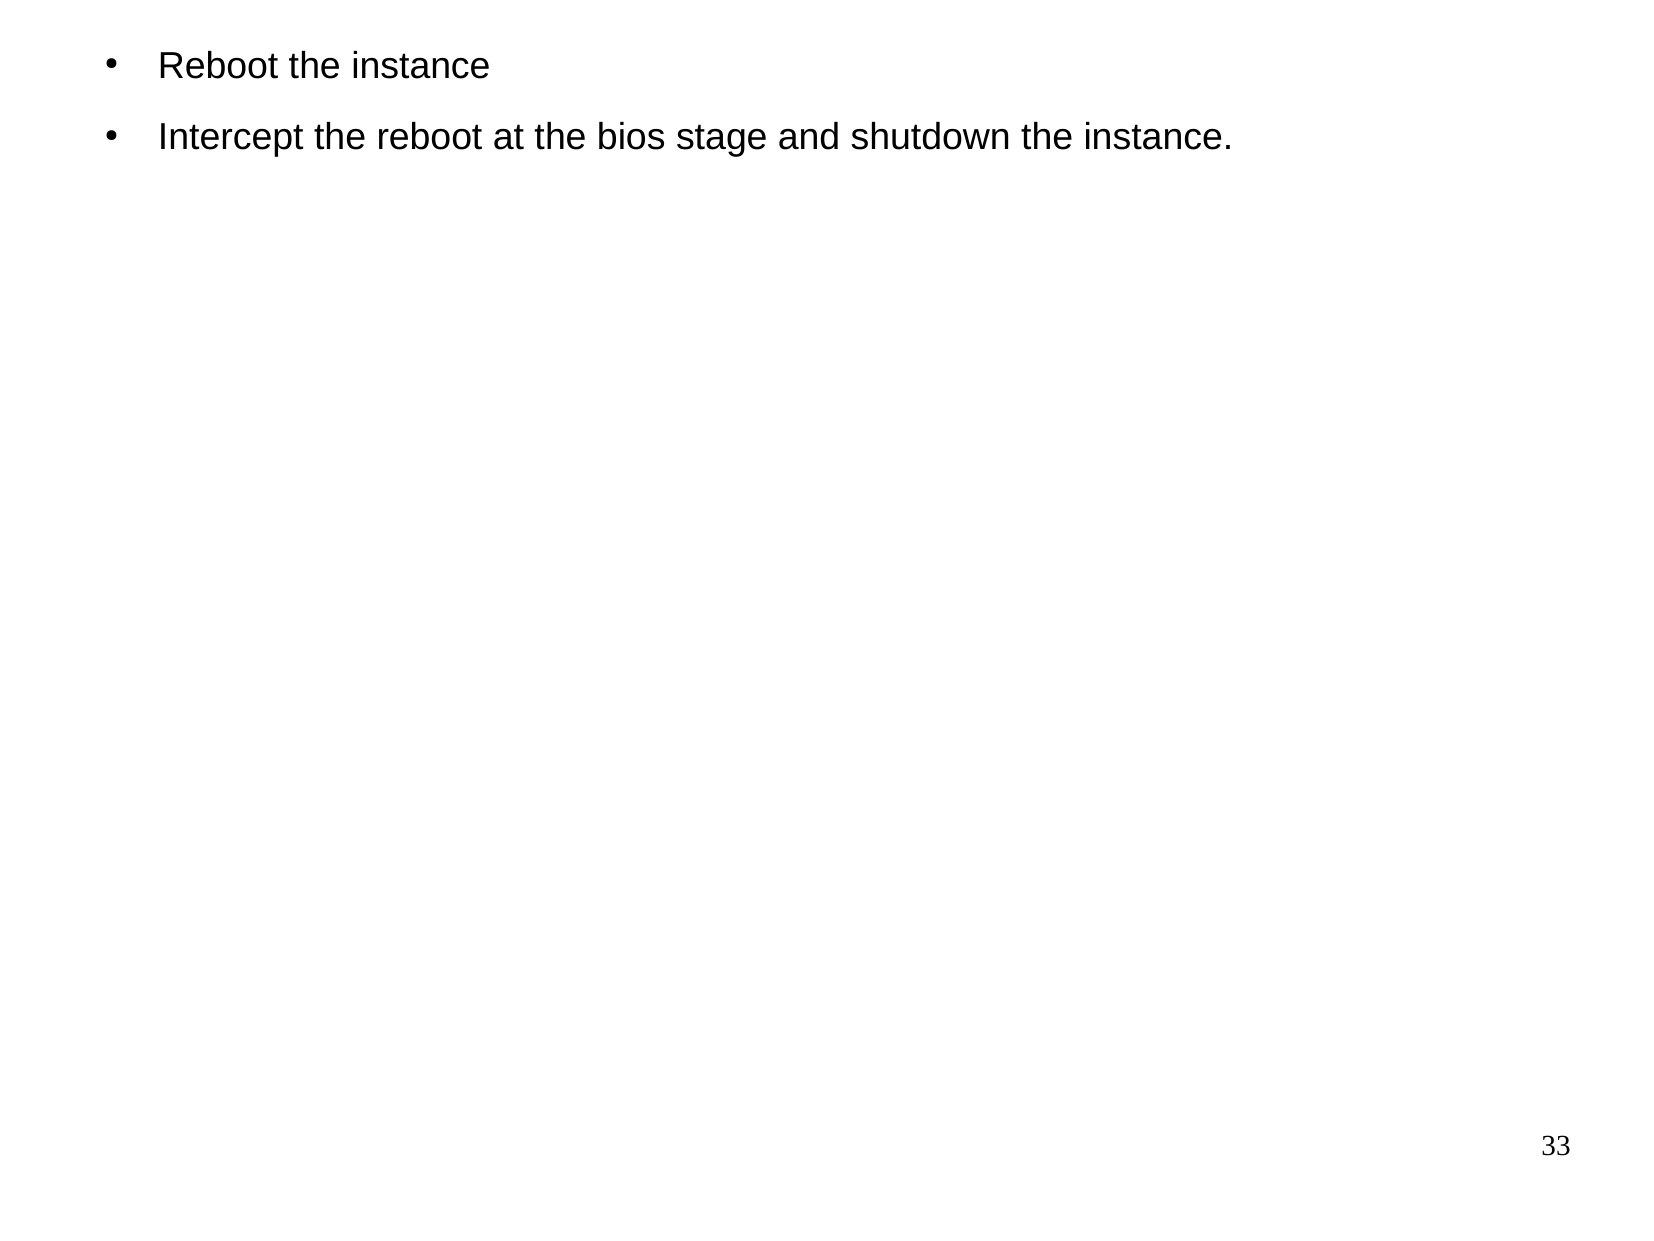

# Reboot the instance
Intercept the reboot at the bios stage and shutdown the instance.
33